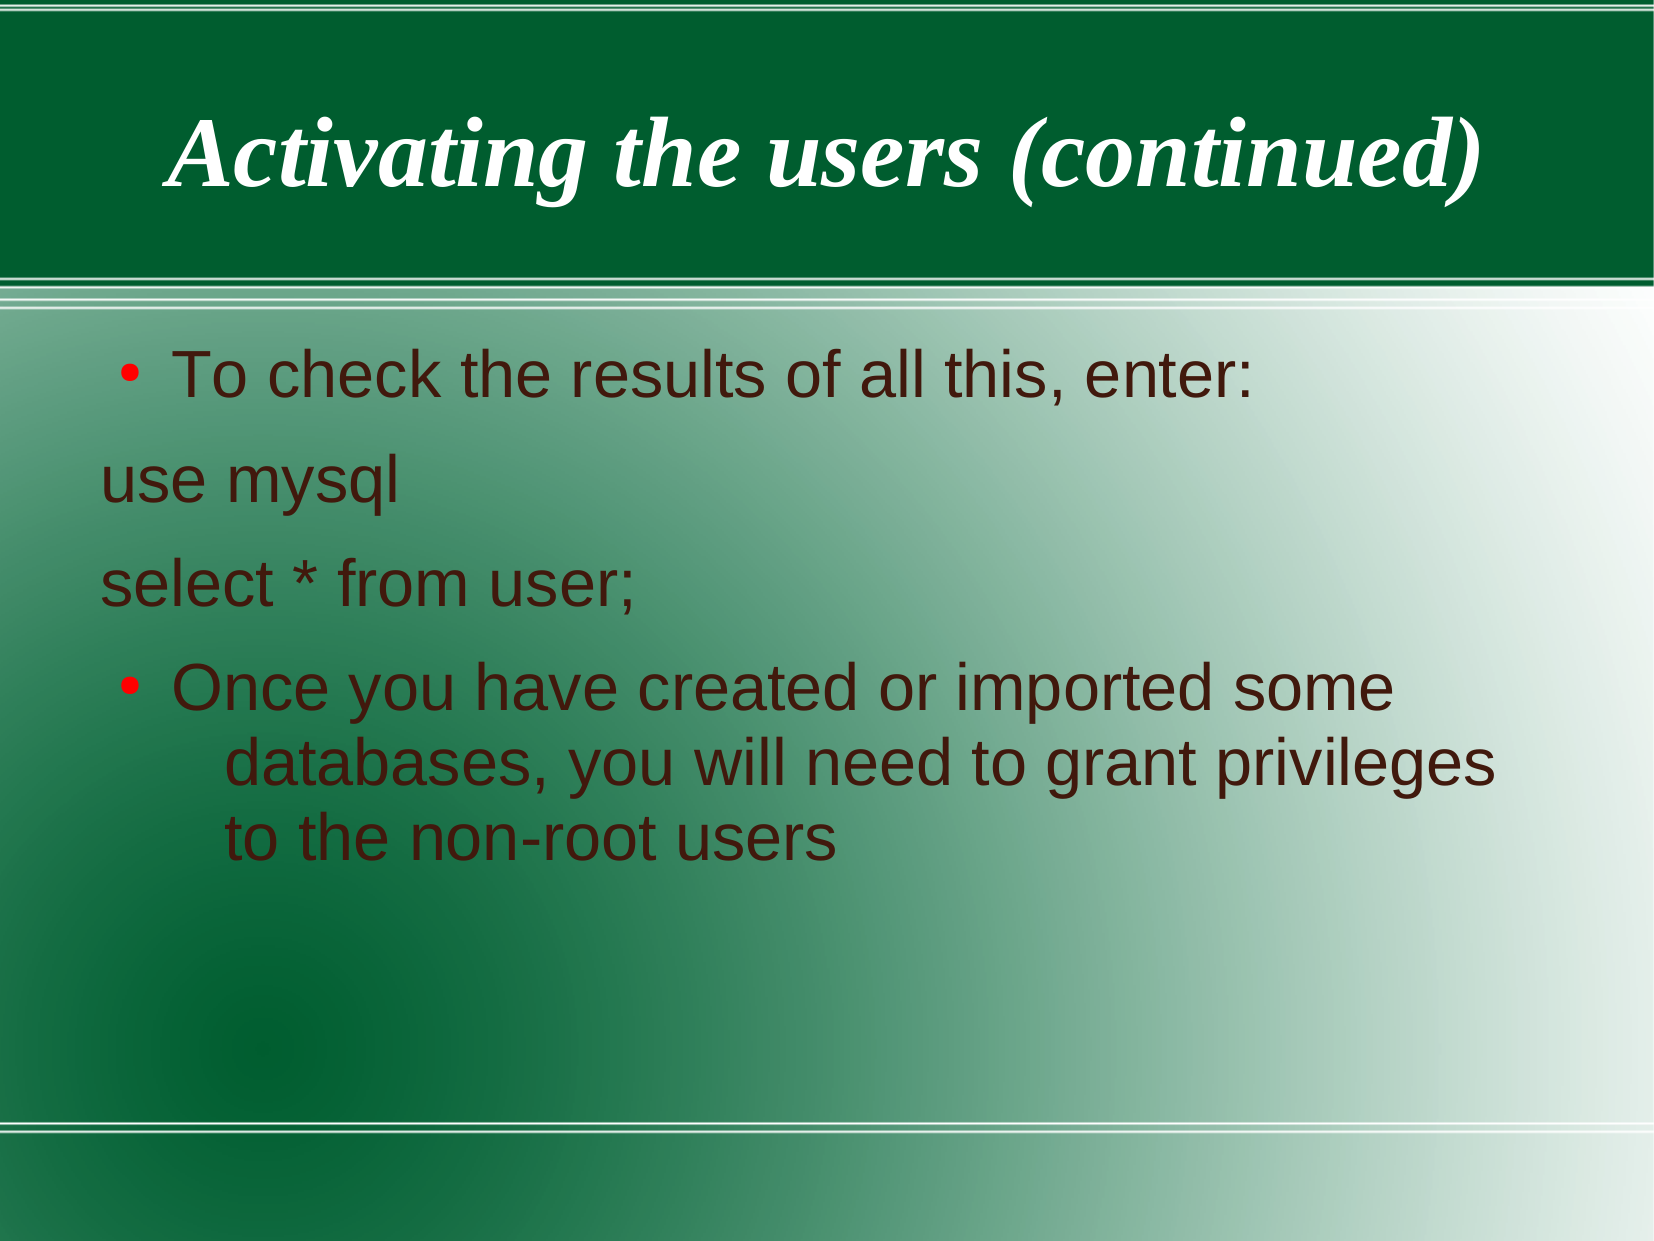

# Activating the users (continued)
To check the results of all this, enter:
use mysql
select * from user;
Once you have created or imported some databases, you will need to grant privileges to the non-root users